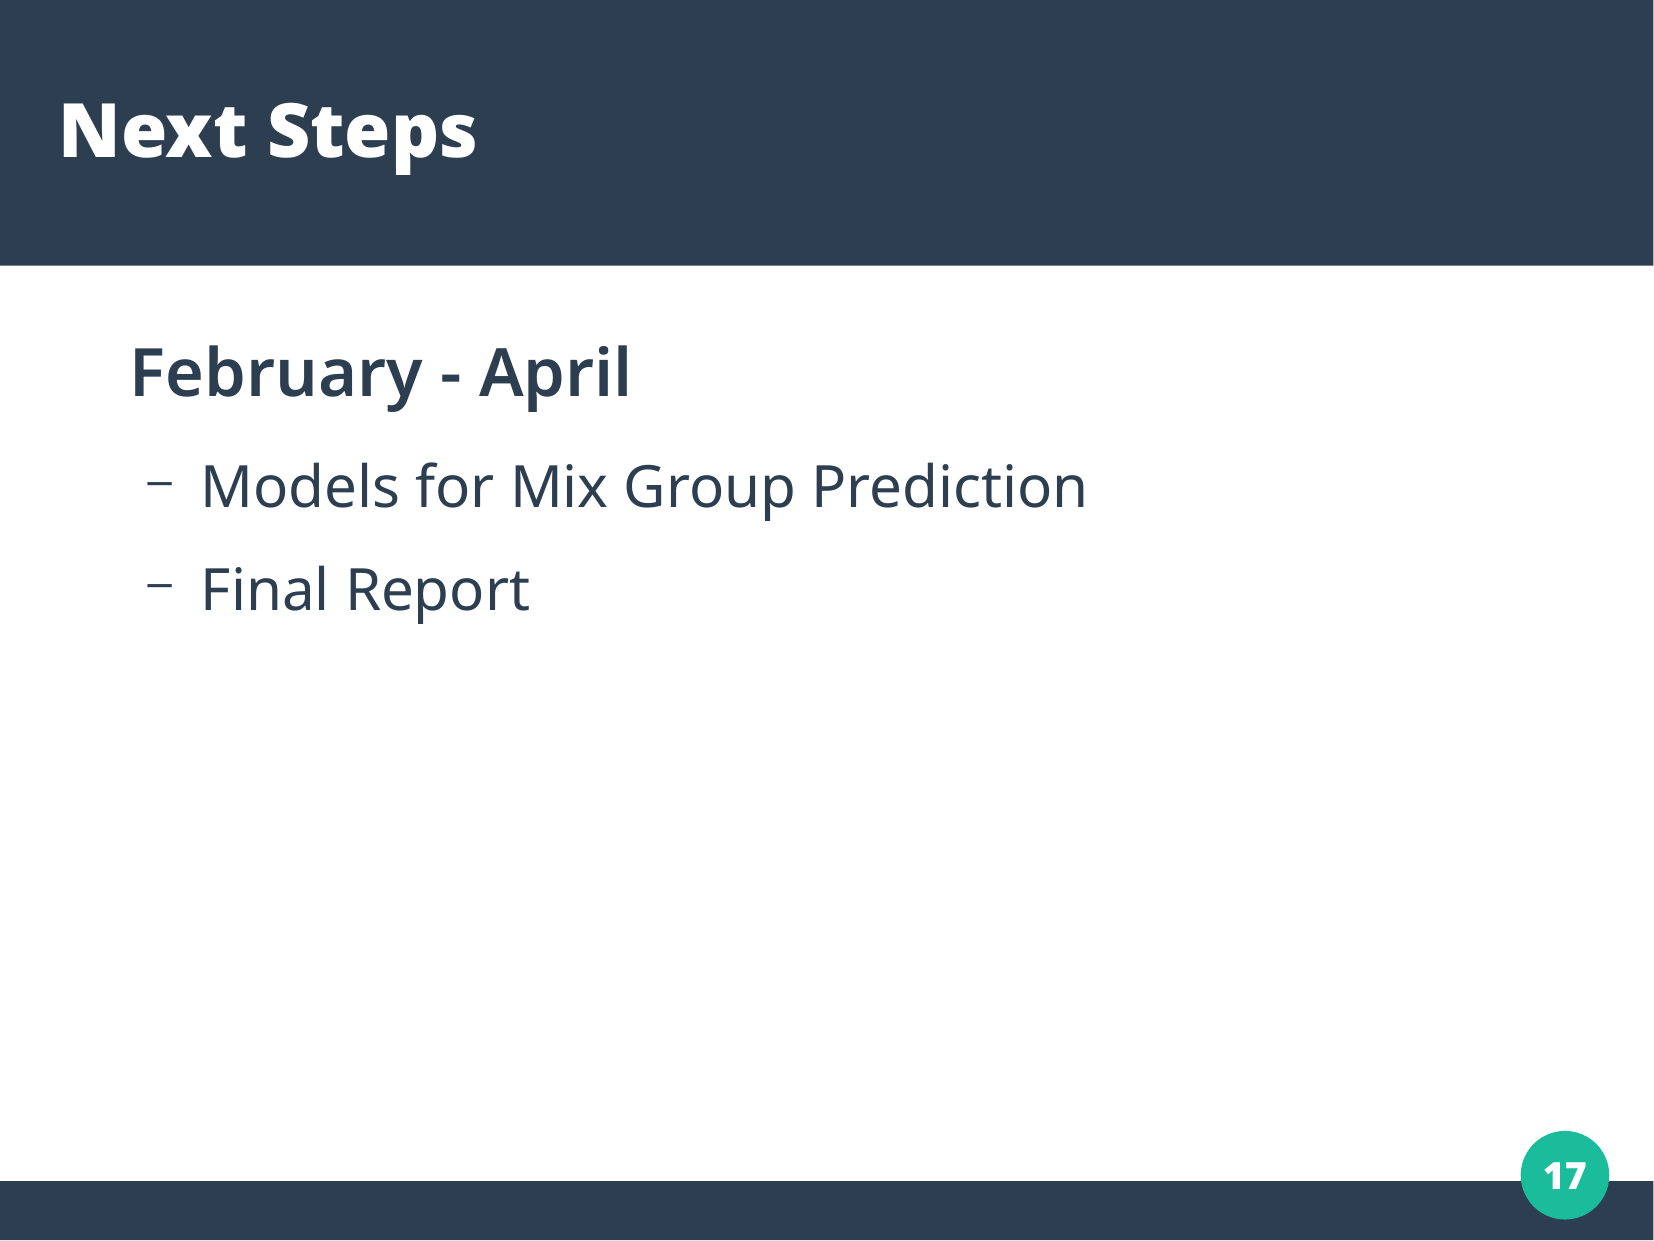

# Next Steps
February - April
Models for Mix Group Prediction
Final Report
17